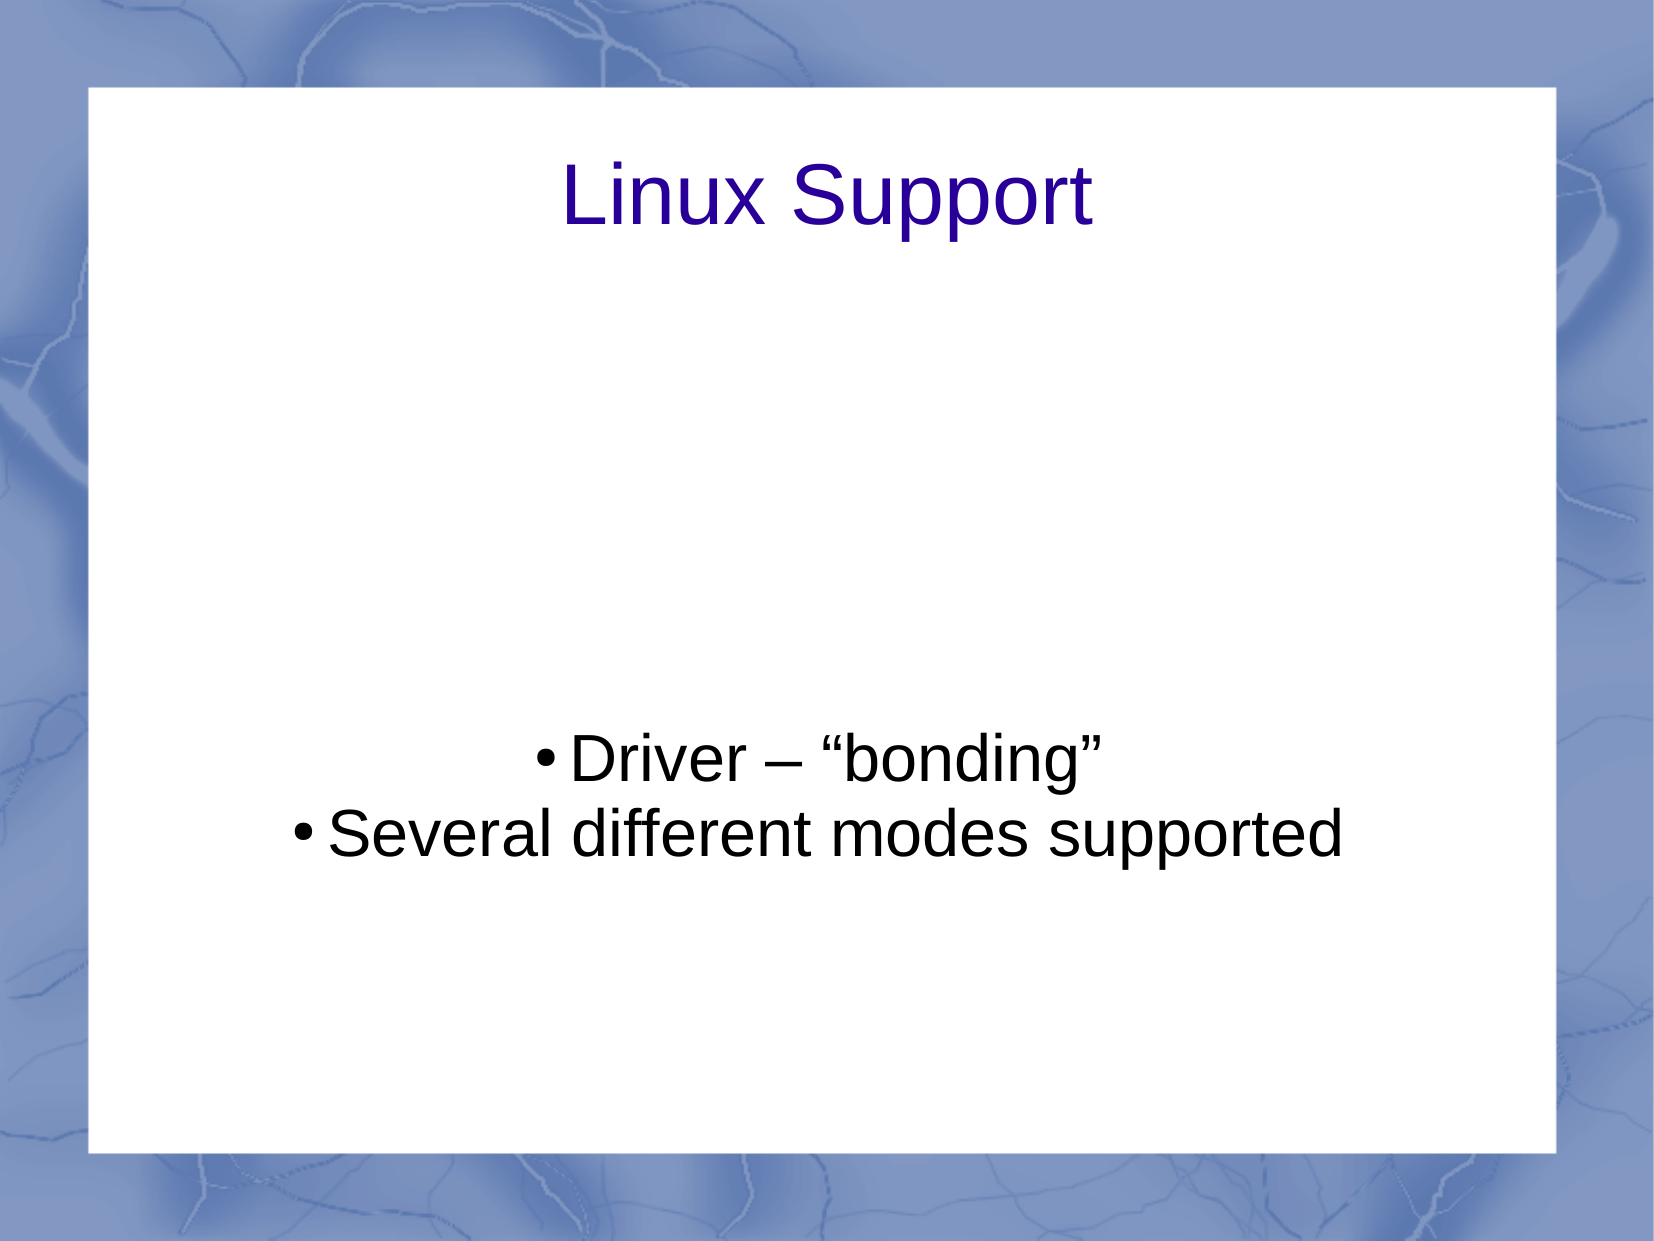

# Linux Support
Driver – “bonding”
Several different modes supported